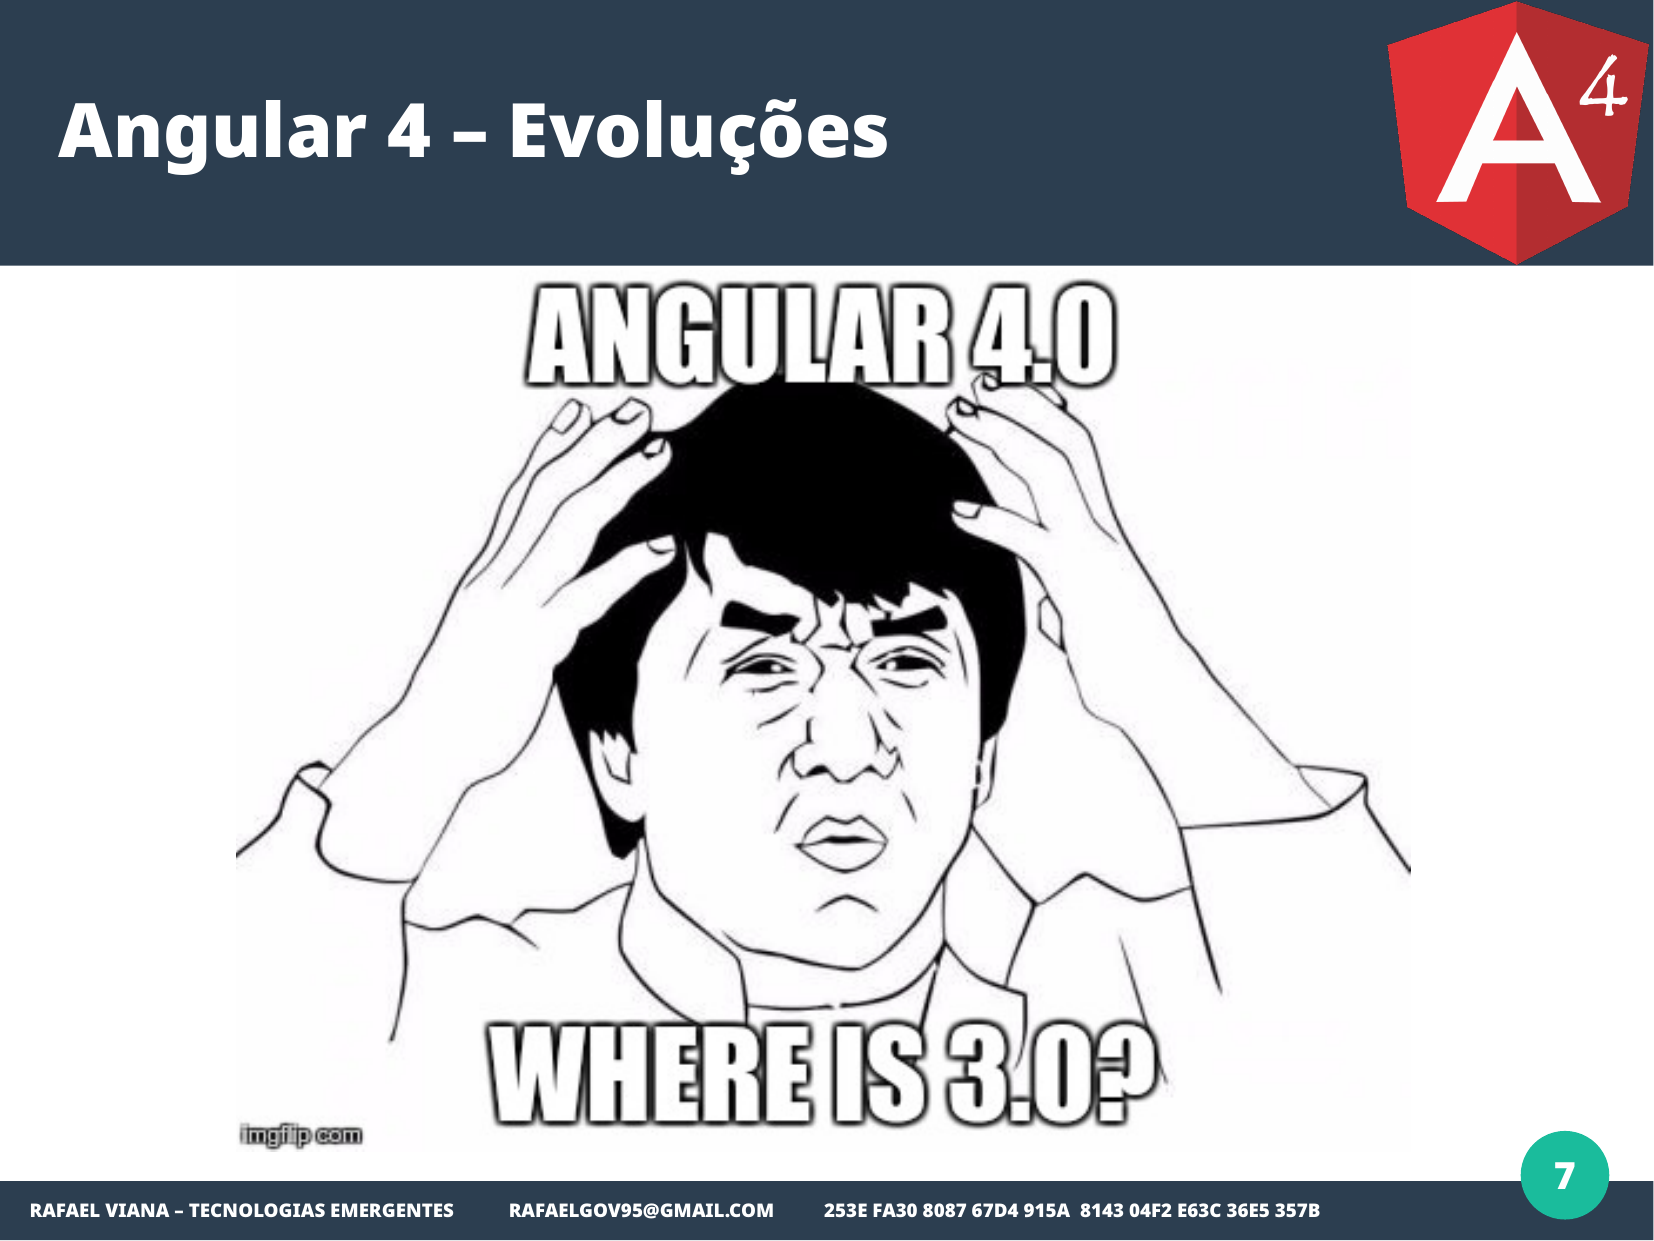

# Angular 4 – Evoluções
7
RAFAEL VIANA – TECNOLOGIAS EMERGENTES RAFAELGOV95@GMAIL.COM 253E FA30 8087 67D4 915A 8143 04F2 E63C 36E5 357B